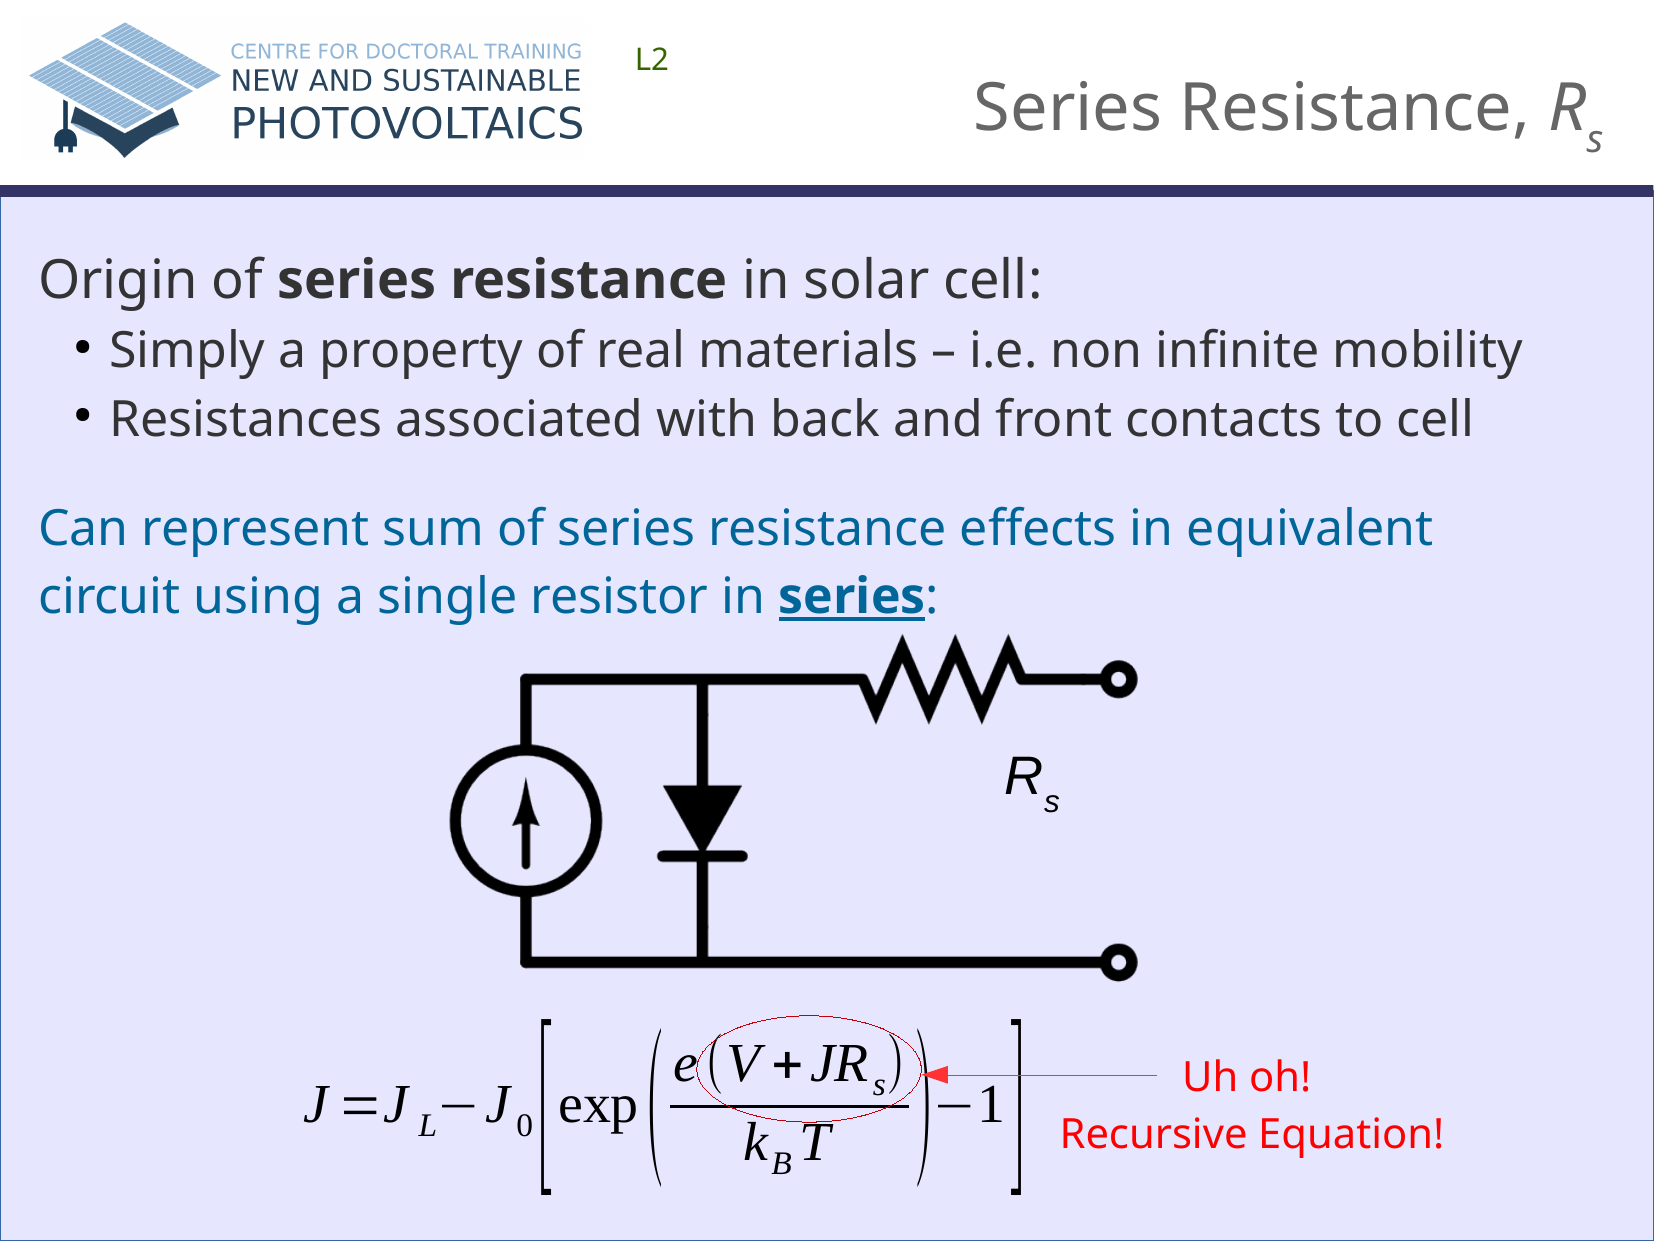

L2
Series Resistance, Rs
Origin of series resistance in solar cell:
Simply a property of real materials – i.e. non infinite mobility
Resistances associated with back and front contacts to cell
Can represent sum of series resistance effects in equivalent circuit using a single resistor in series:
Rs
Uh oh!
Recursive Equation!